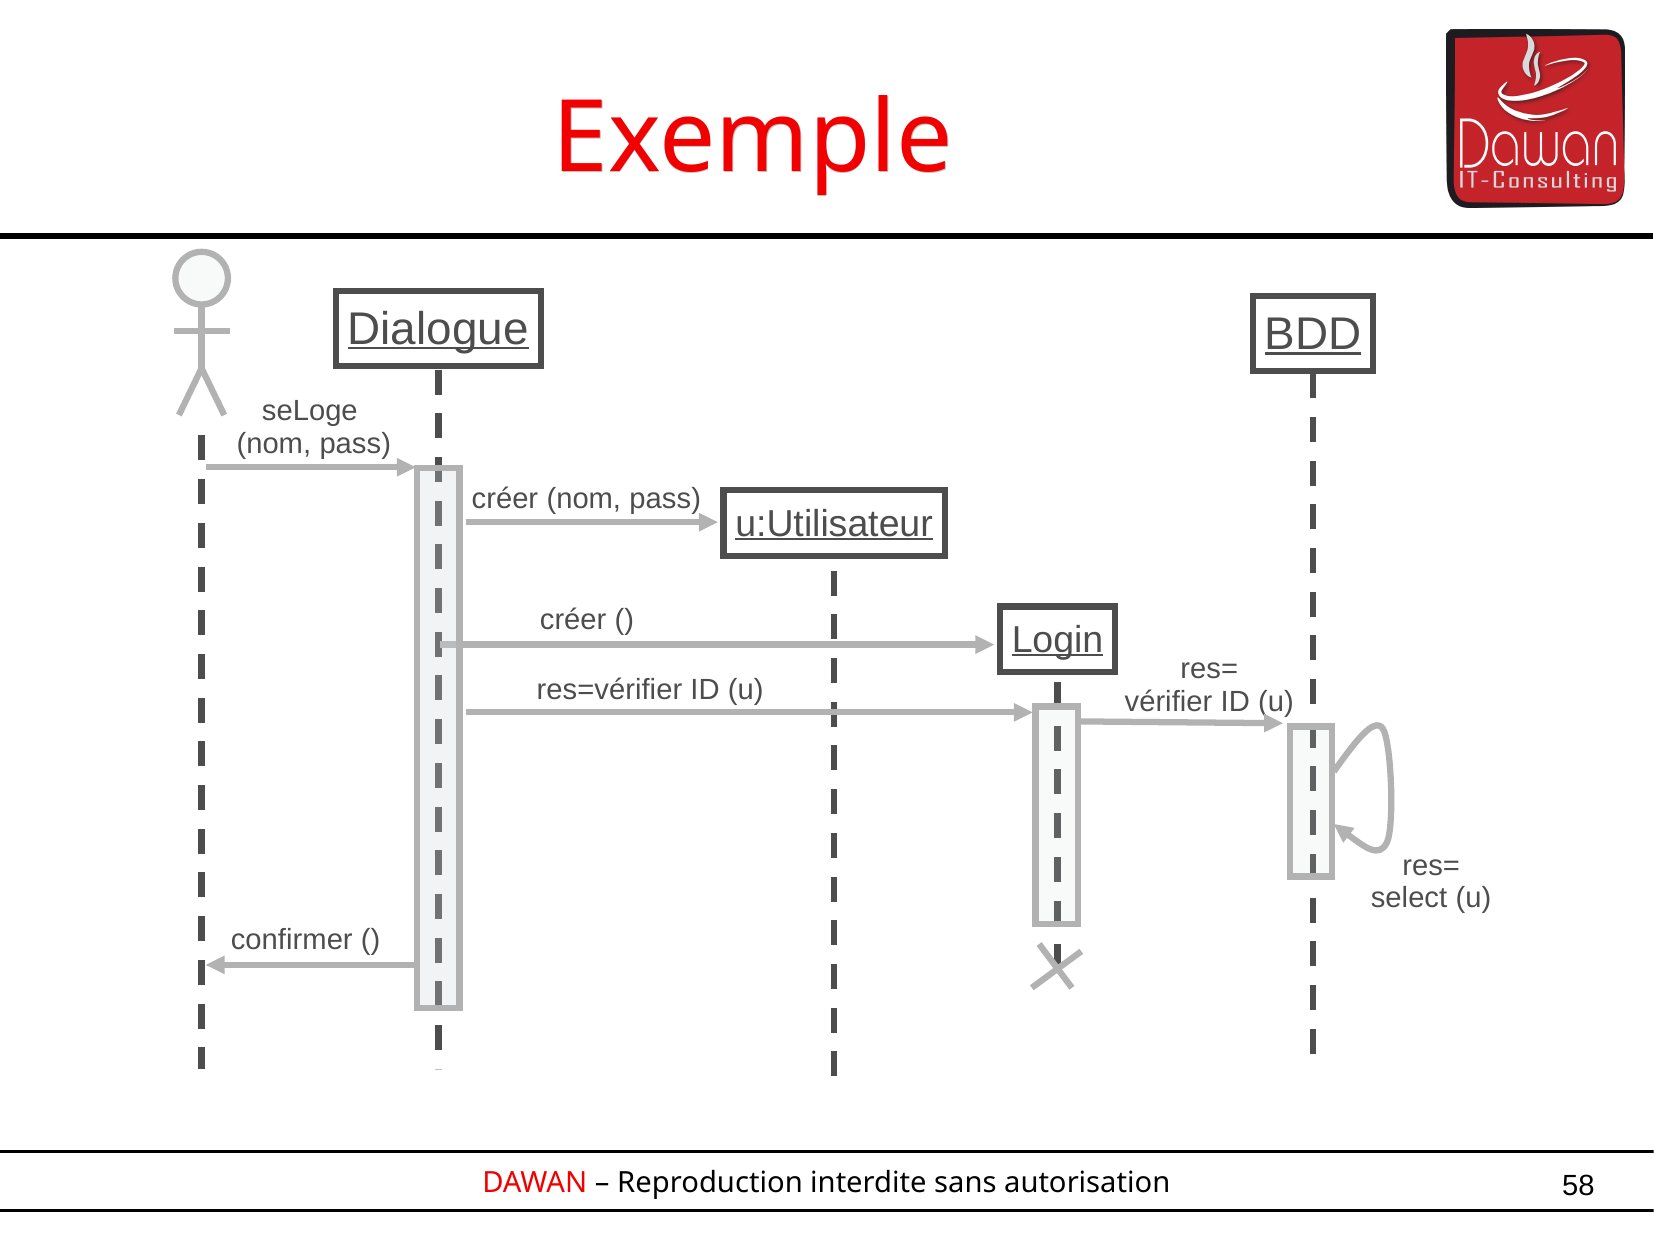

# Exemple
Dialogue
BDD
seLoge
(nom, pass)
créer (nom, pass)
u:Utilisateur
créer ()
Login
res=
vérifier ID (u)
res=vérifier ID (u)
res=
select (u)
confirmer ()
58